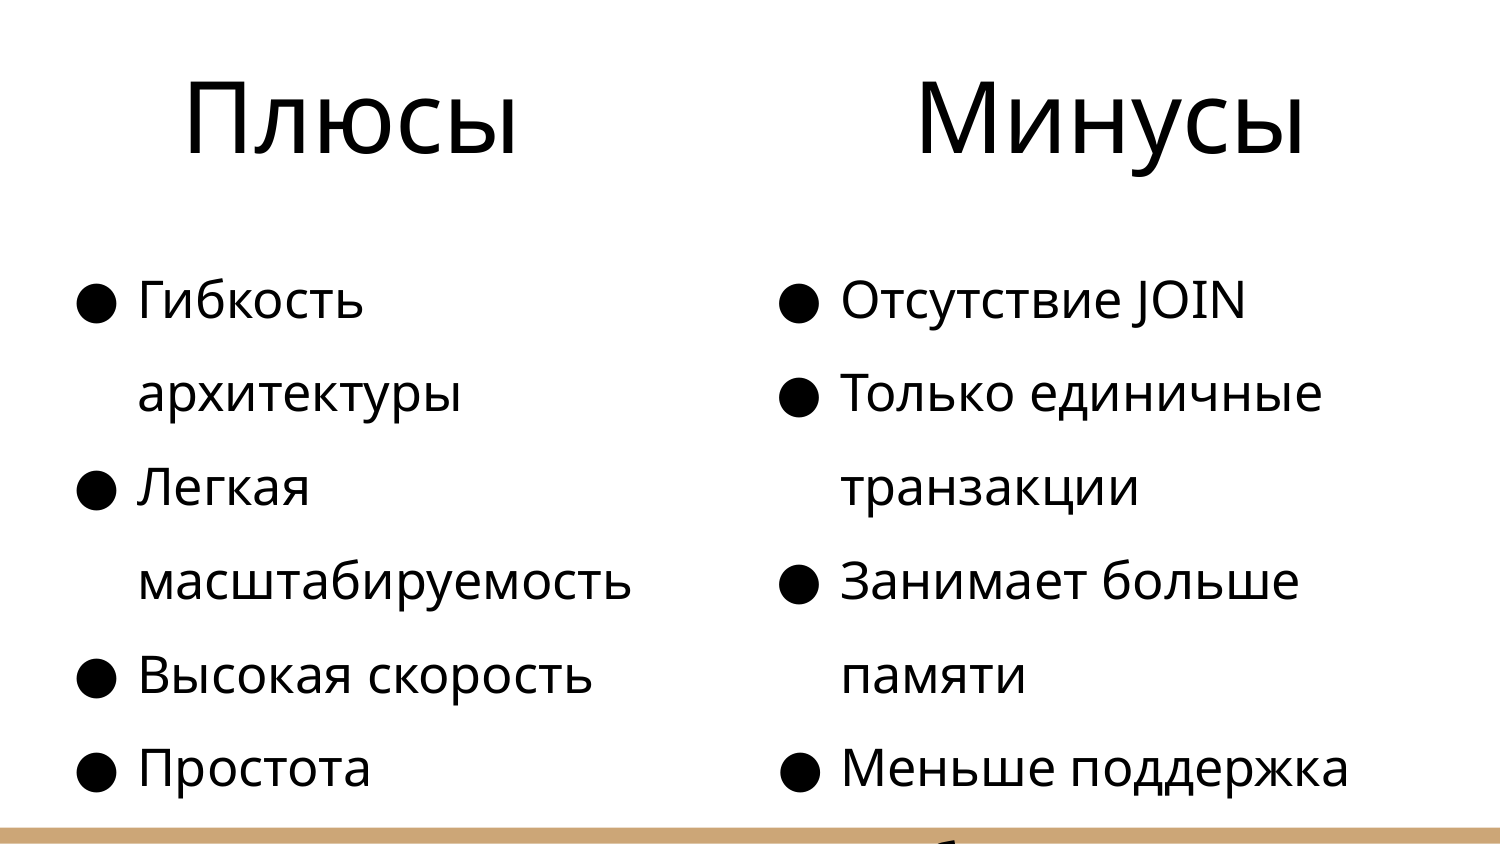

# Плюсы
Минусы
Гибкость архитектуры
Легкая масштабируемость
Высокая скорость
Простота синтаксиса
Отсутствие JOIN
Только единичные транзакции
Занимает больше памяти
Меньше поддержка сообщества